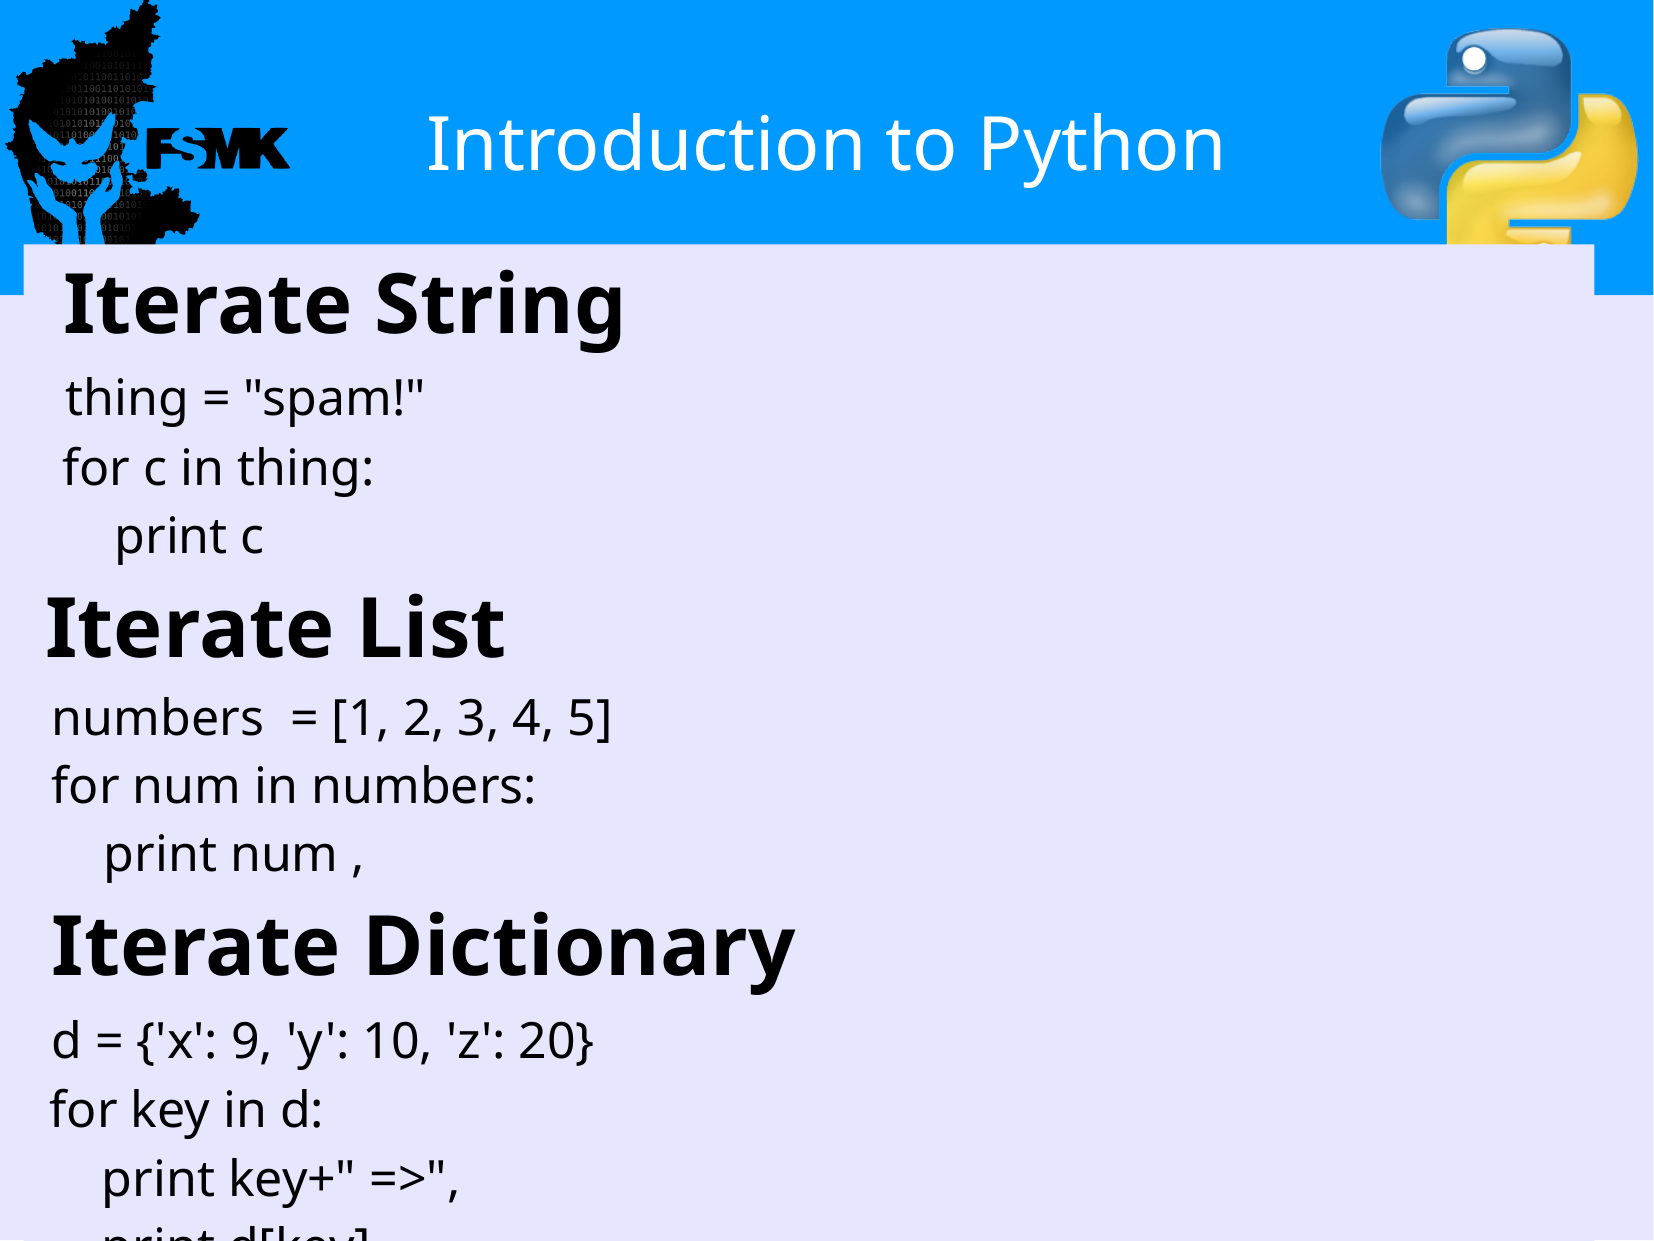

# Introduction to Python
Iterate String
 thing = "spam!"
 for c in thing:
 print c
 Iterate List
numbers = [1, 2, 3, 4, 5]
for num in numbers:
 print num ,
Iterate Dictionary
 d = {'x': 9, 'y': 10, 'z': 20}
 for key in d:
 print key+" =>",
 print d[key]